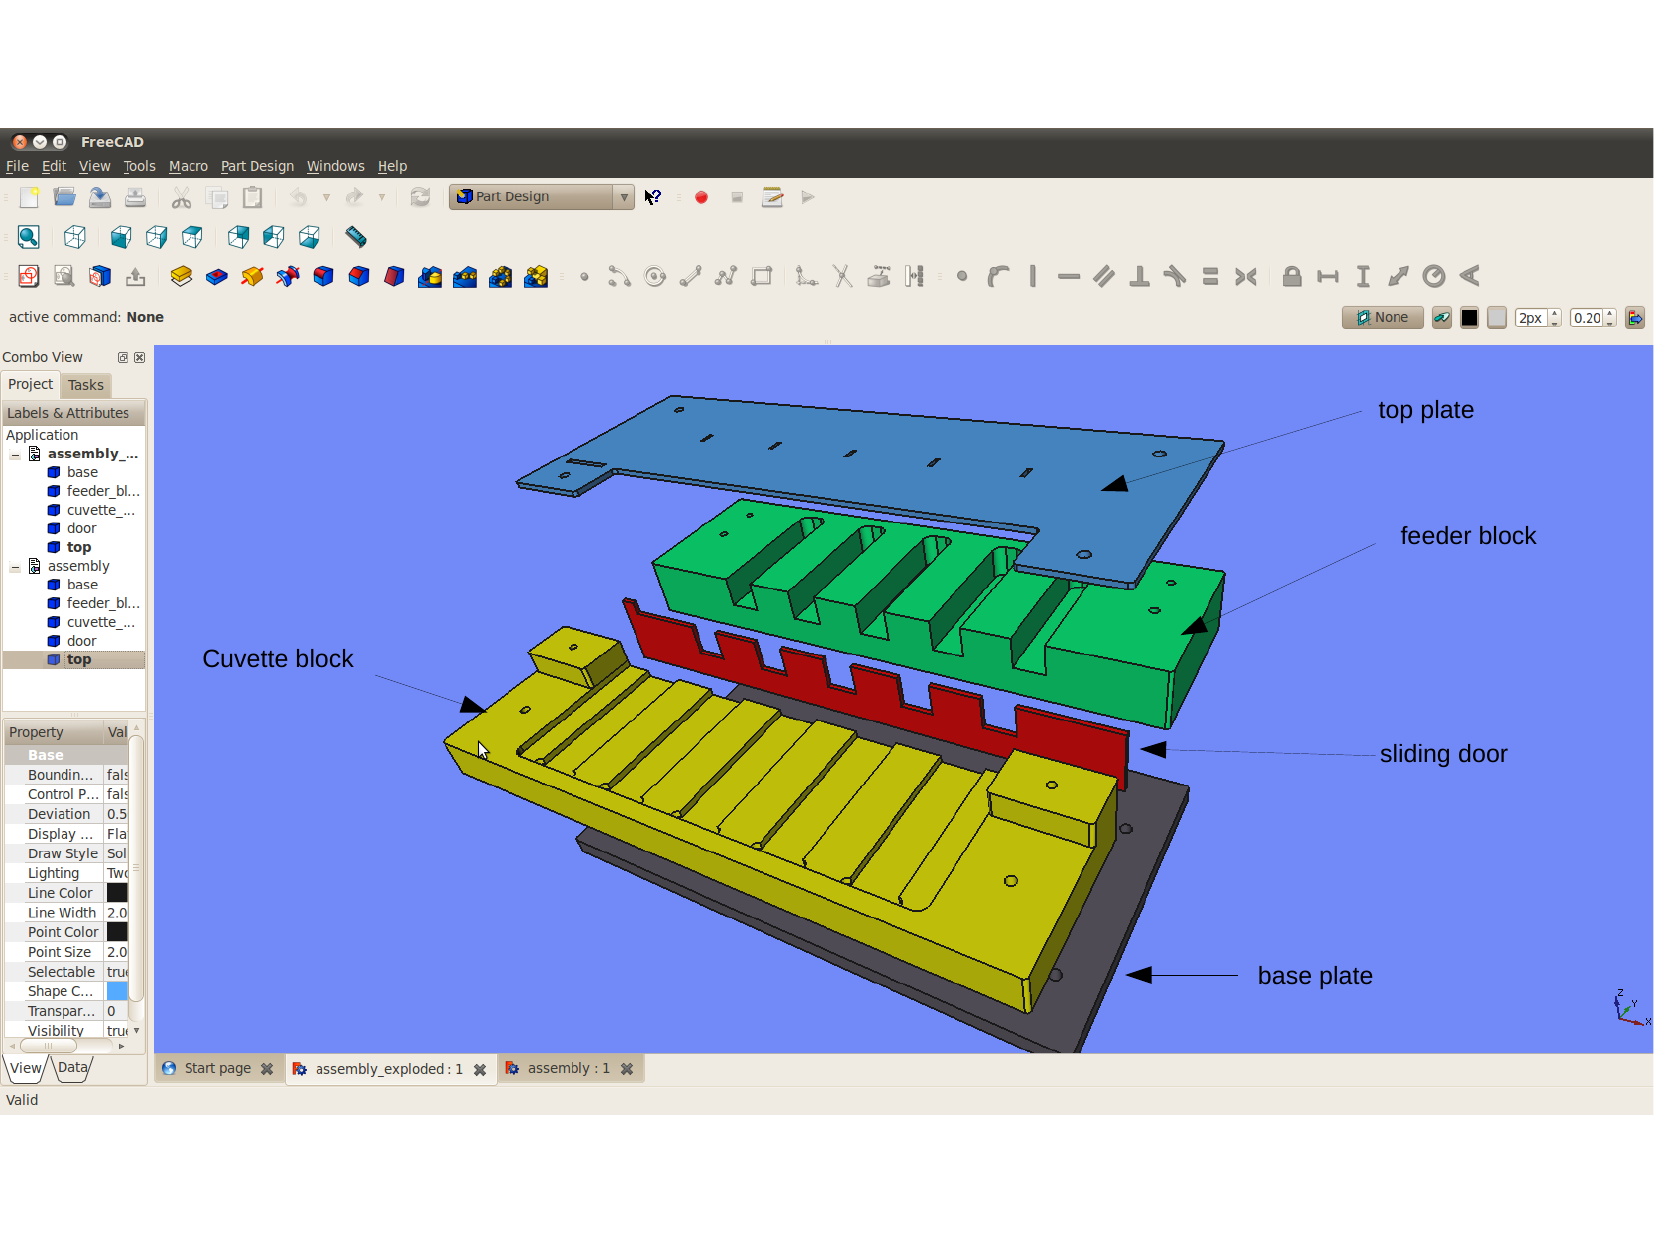

top plate
feeder block
Cuvette block
sliding door
base plate